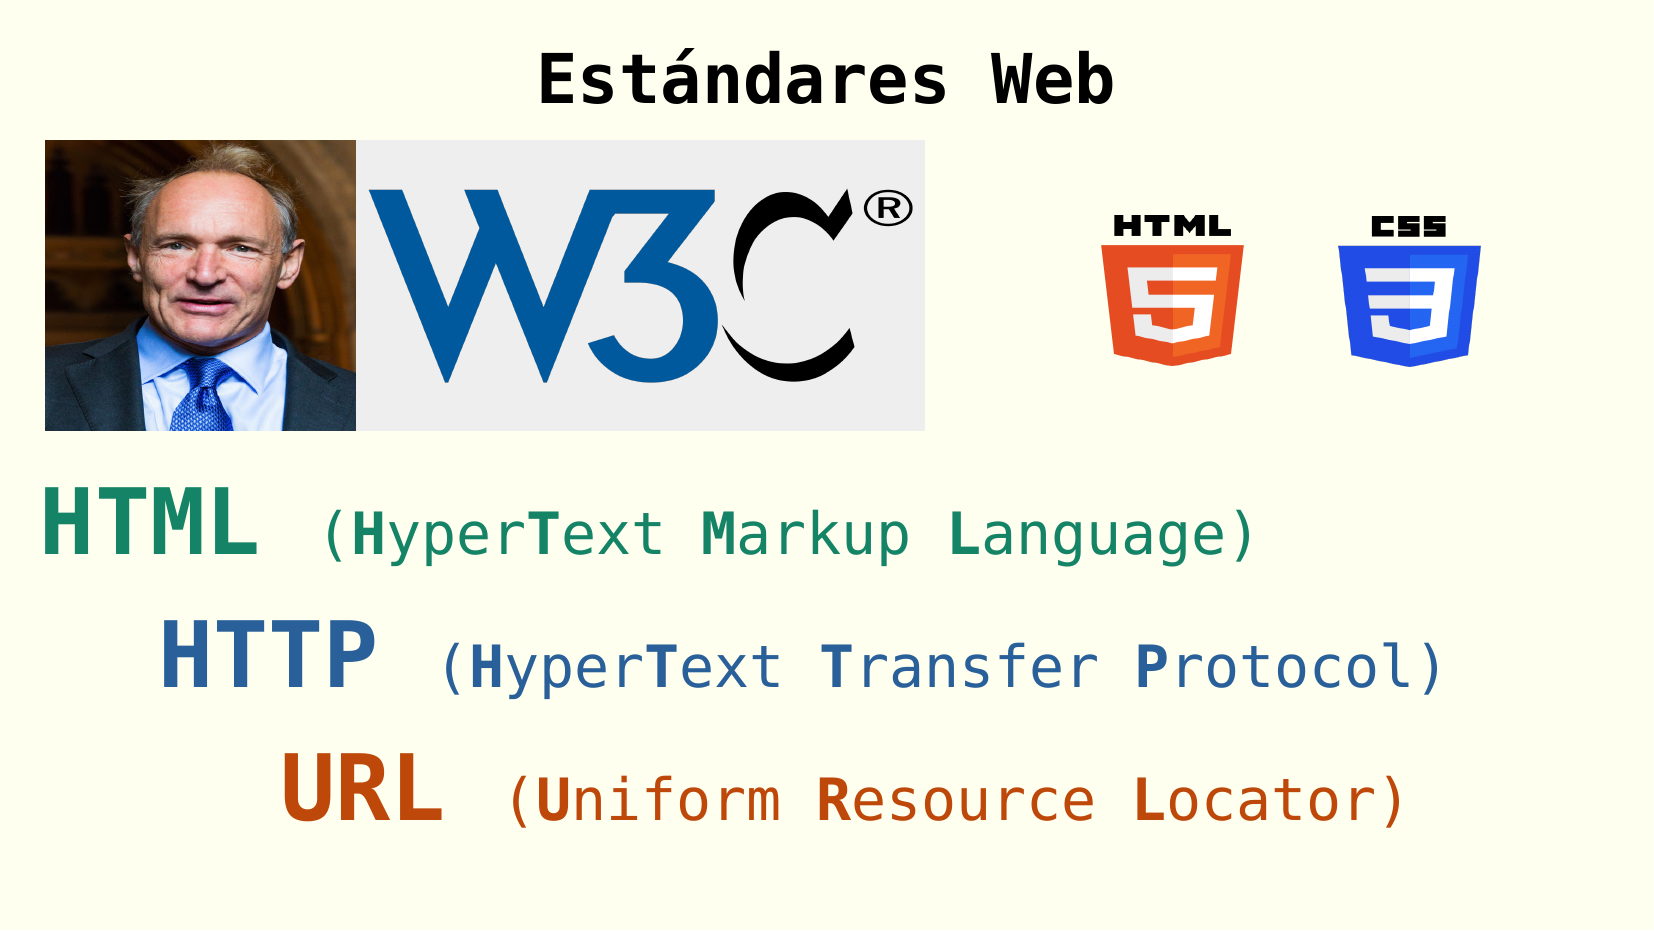

# Estándares Web
HTML (HyperText Markup Language)
HTTP (HyperText Transfer Protocol)
URL (Uniform Resource Locator)